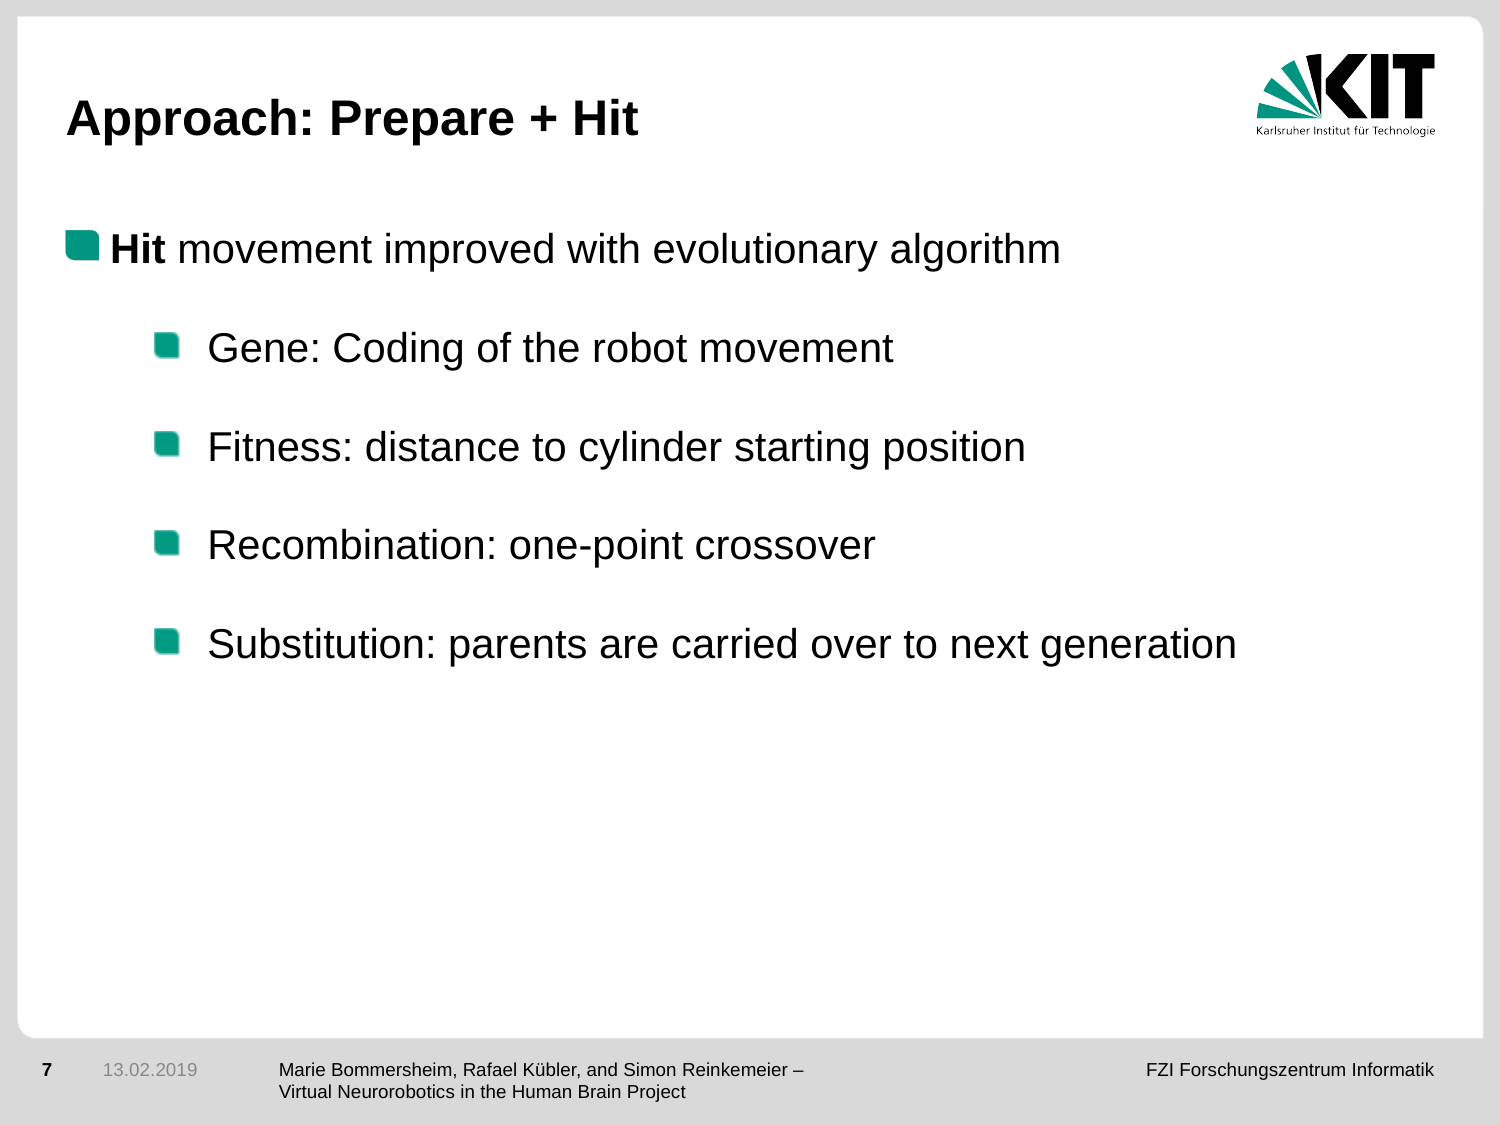

Approach: Prepare + Hit
# Hit movement improved with evolutionary algorithm
Gene: Coding of the robot movement
Fitness: distance to cylinder starting position
Recombination: one-point crossover
Substitution: parents are carried over to next generation
13.02.2019